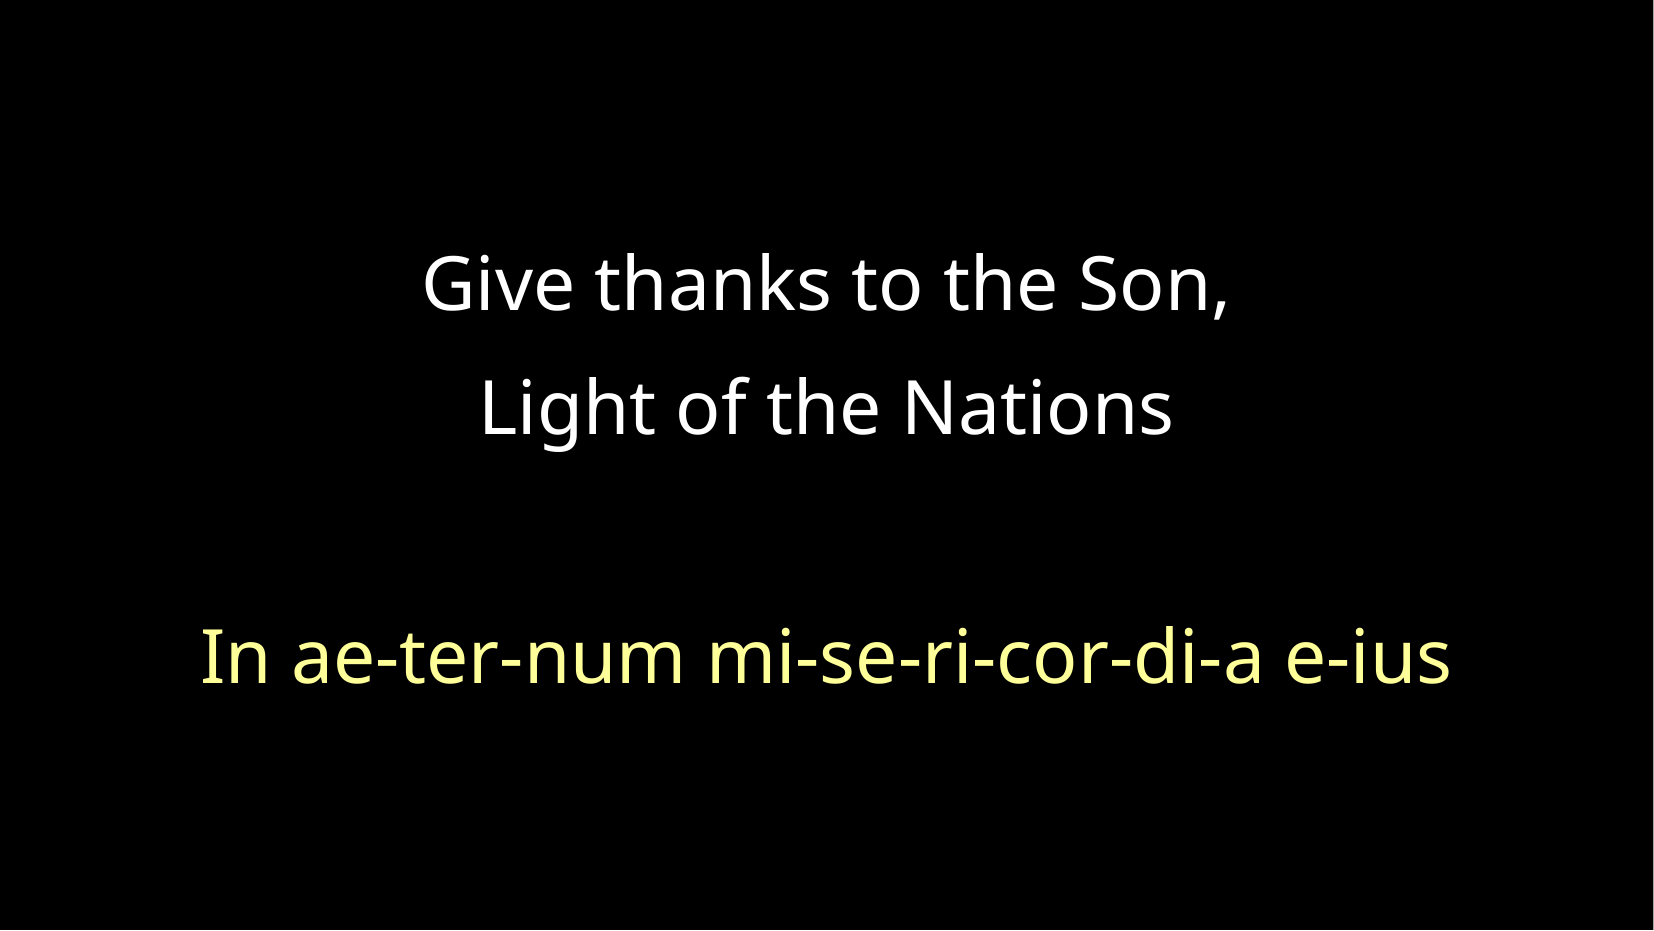

#
Give thanks to the Son,
Light of the Nations
In ae-ter-num mi-se-ri-cor-di-a e-ius